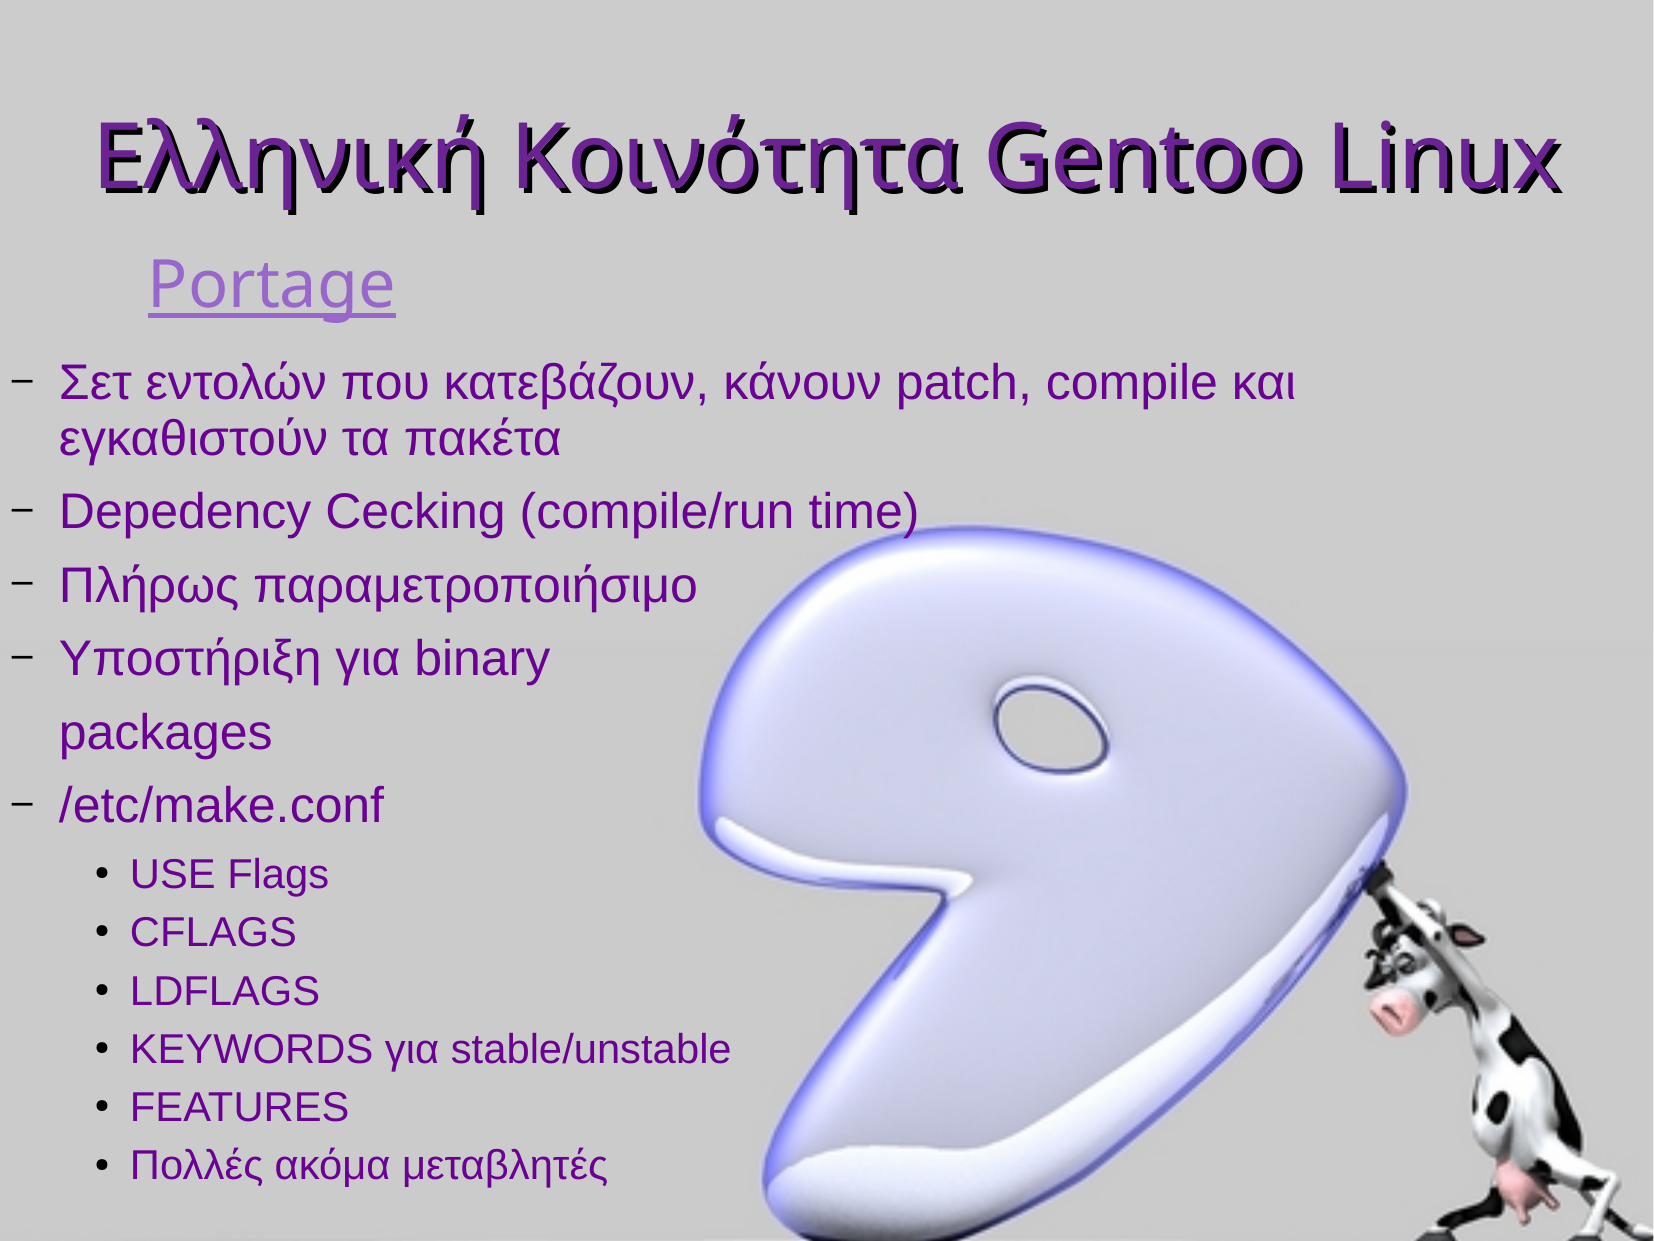

# Ελληνική Κοινότητα Gentoo Linux
Portage
Σετ εντολών που κατεβάζουν, κάνουν patch, compile και εγκαθιστούν τα πακέτα
Depedency Cecking (compile/run time)
Πλήρως παραμετροποιήσιμο
Υποστήριξη για binary
packages
/etc/make.conf
USE Flags
CFLAGS
LDFLAGS
KEYWORDS για stable/unstable
FEATURES
Πολλές ακόμα μεταβλητές